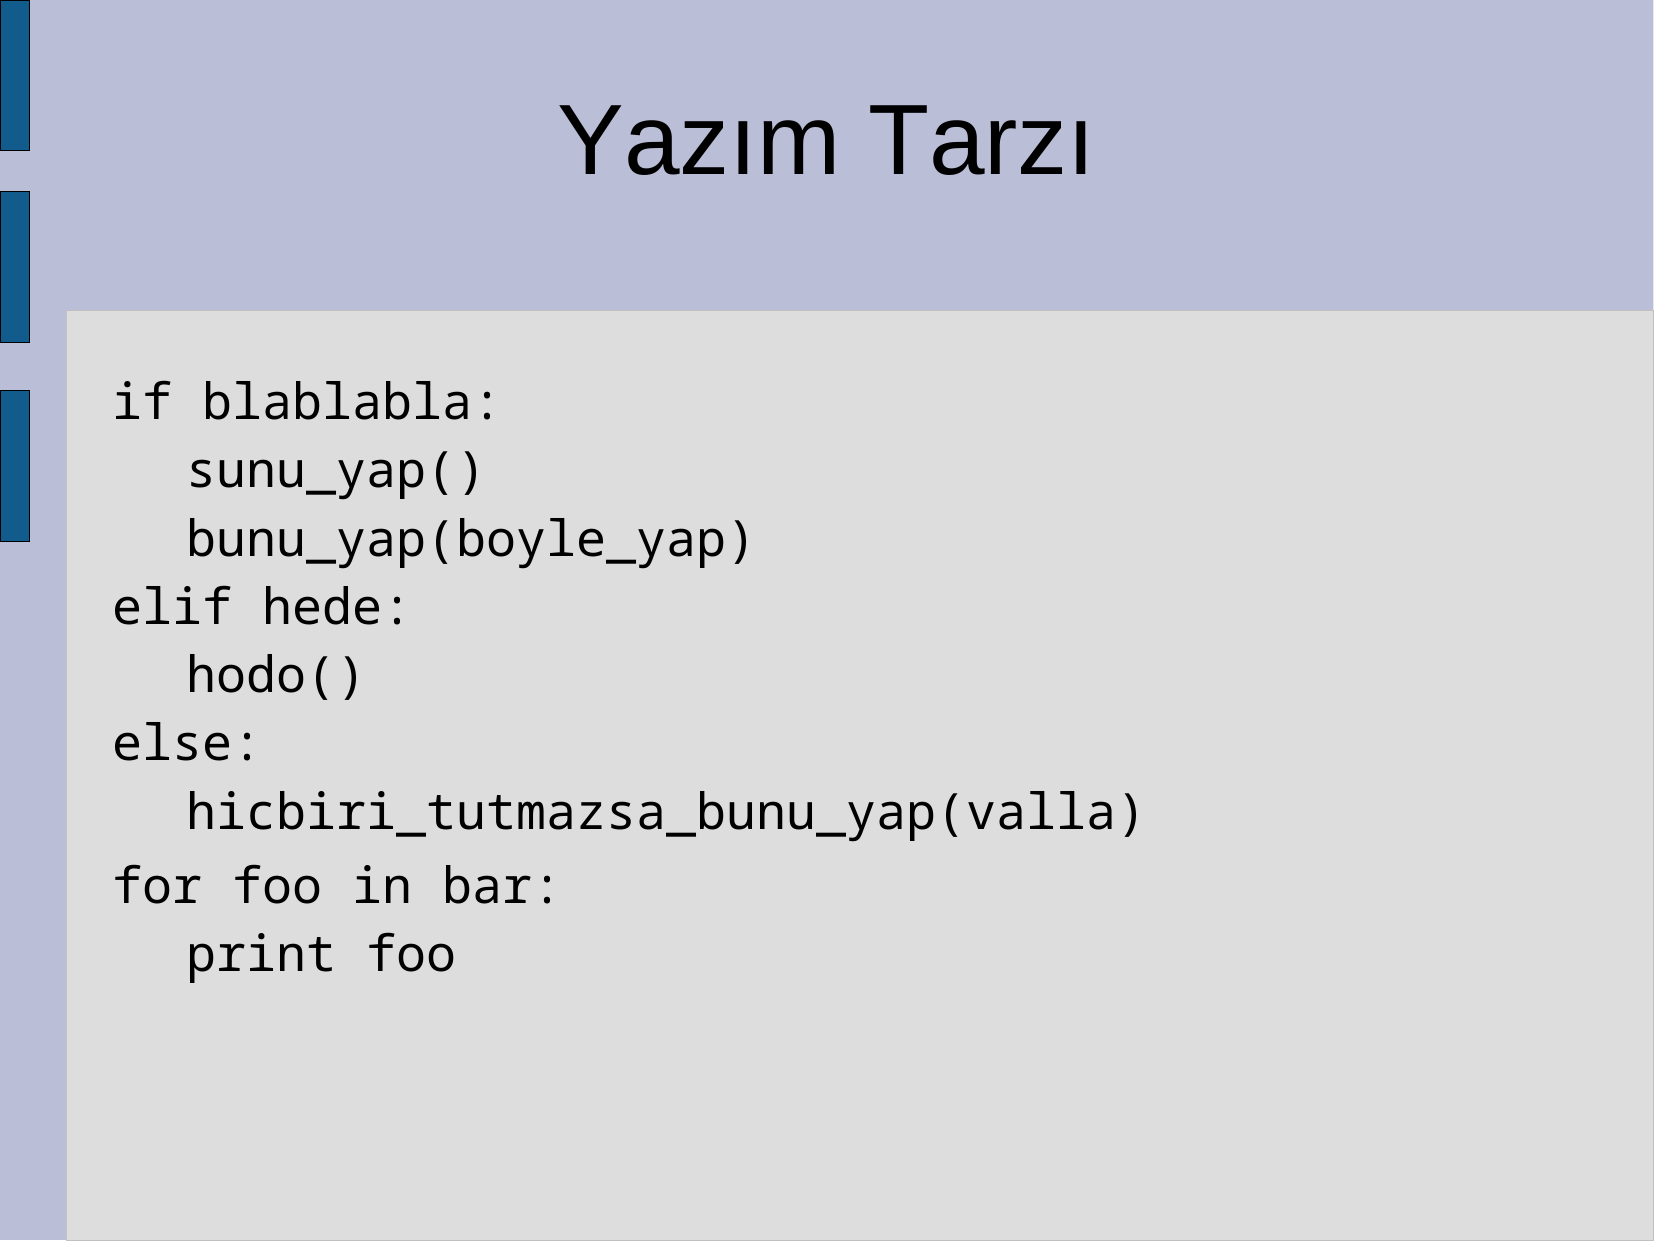

Yazım Tarzı
if blablabla:
	sunu_yap()
	bunu_yap(boyle_yap)
elif hede:
	hodo()
else:
	hicbiri_tutmazsa_bunu_yap(valla)
for foo in bar:
	print foo